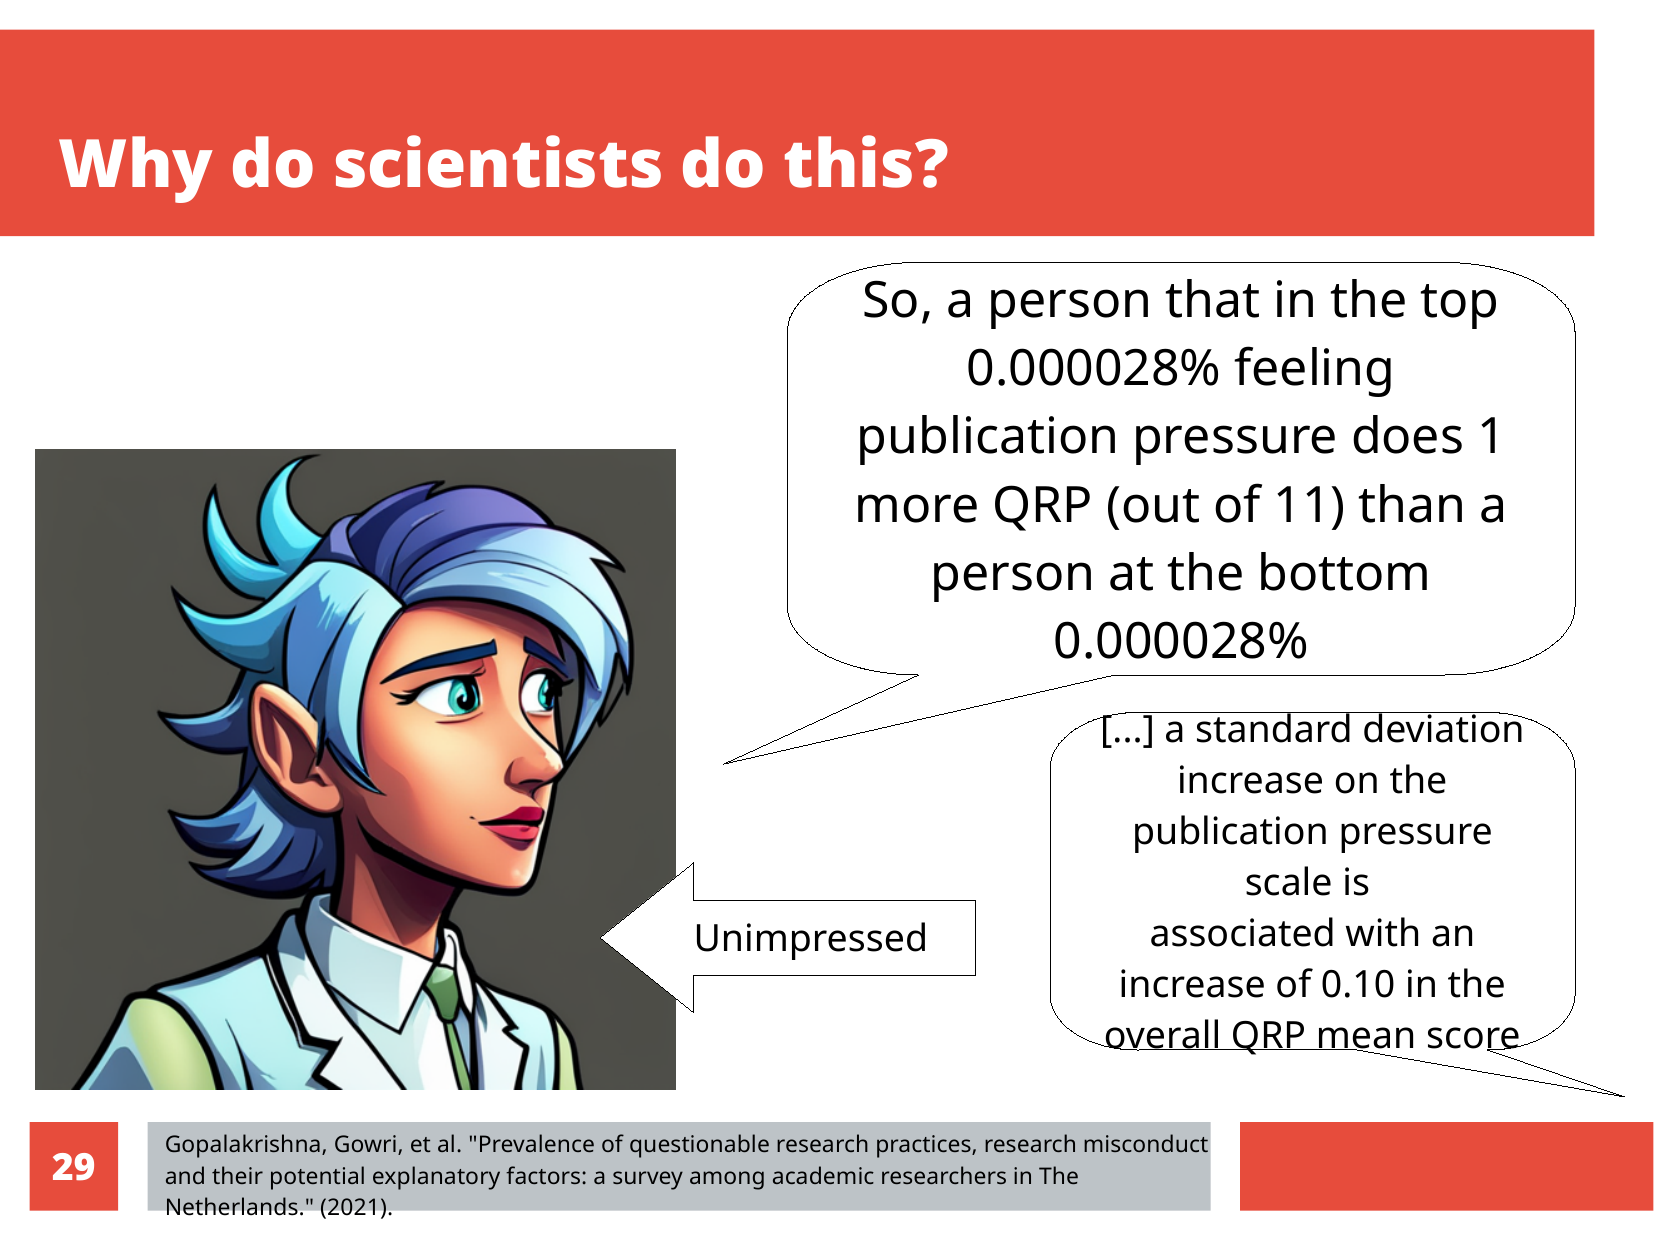

# Why do scientists do this?
So, a person that in the top 0.000028% feeling publication pressure does 1 more QRP (out of 11) than a person at the bottom
0.000028%
[...] a standard deviation increase on the publication pressure scale is
associated with an increase of 0.10 in the overall QRP mean score
Unimpressed
Gopalakrishna, Gowri, et al. "Prevalence of questionable research practices, research misconduct and their potential explanatory factors: a survey among academic researchers in The Netherlands." (2021).
29